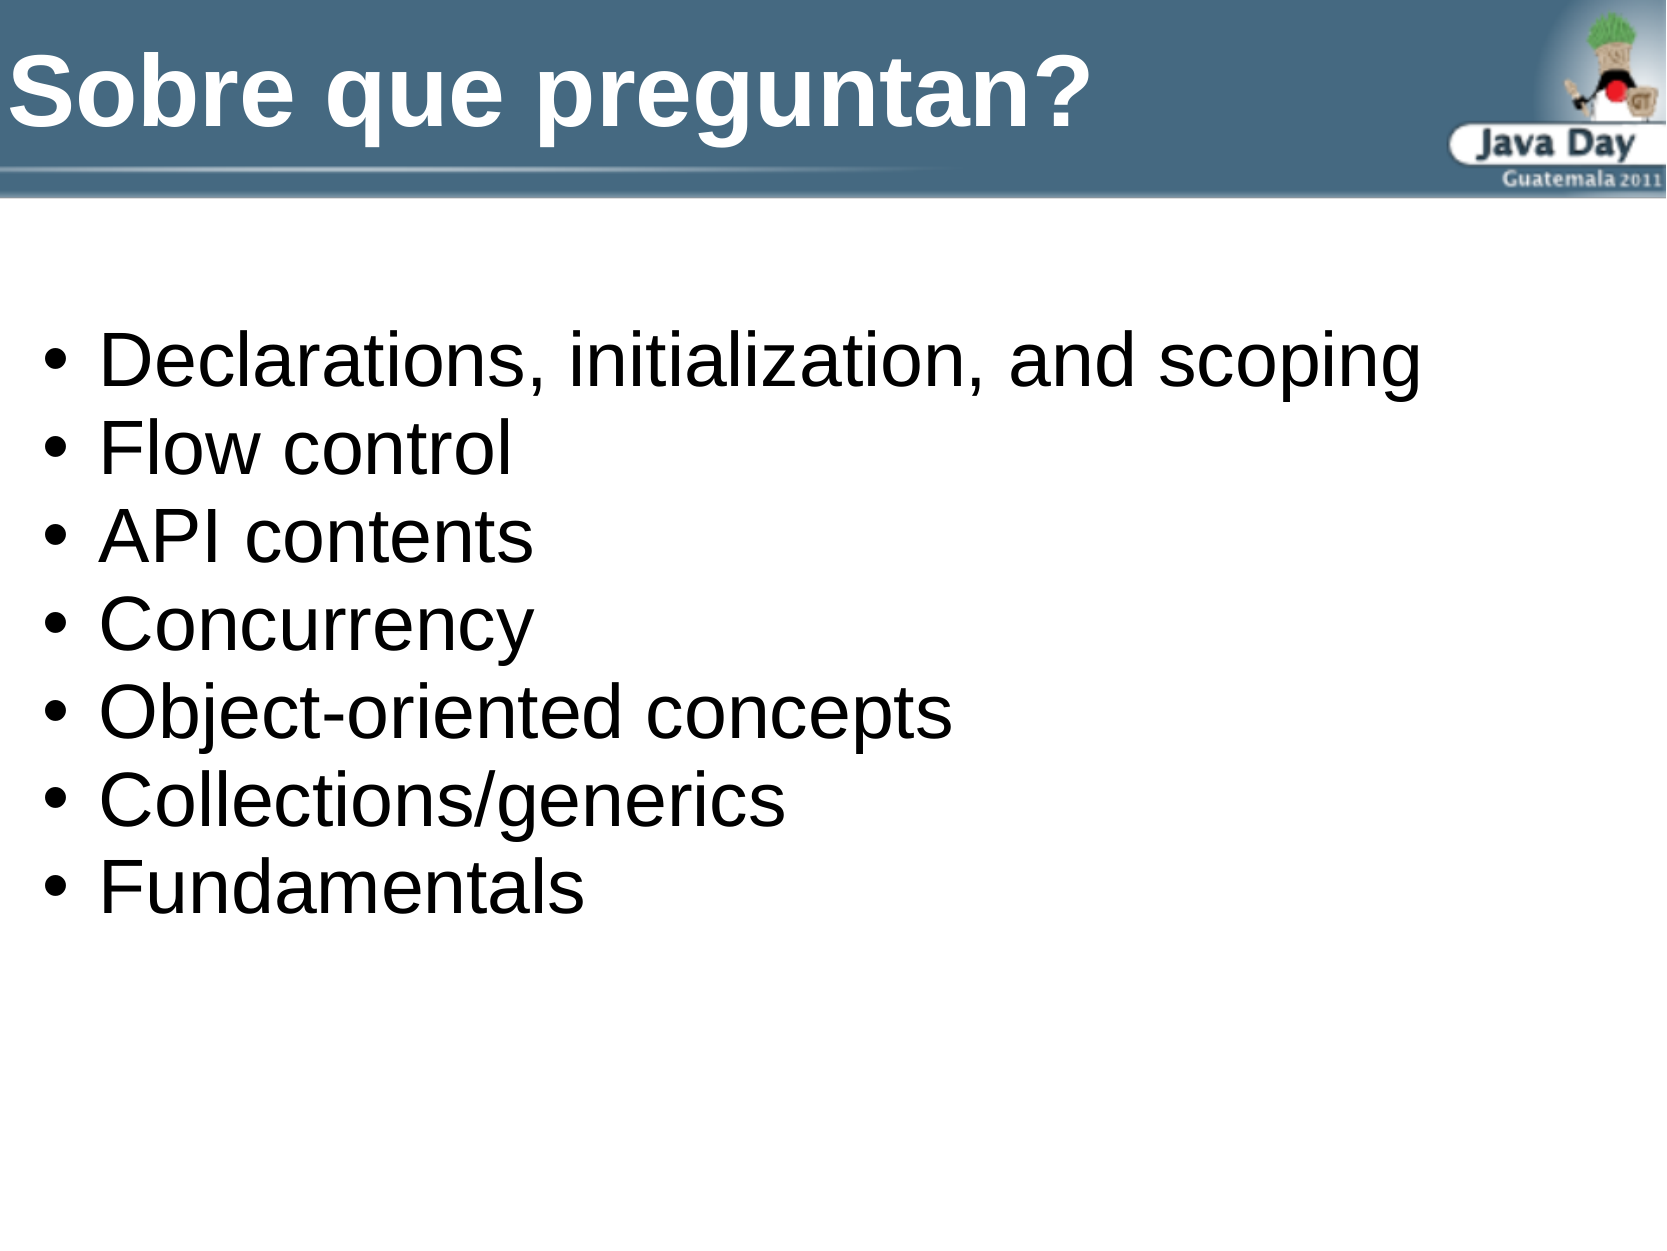

Sobre que preguntan?
Declarations, initialization, and scoping
Flow control
API contents
Concurrency
Object-oriented concepts
Collections/generics
Fundamentals